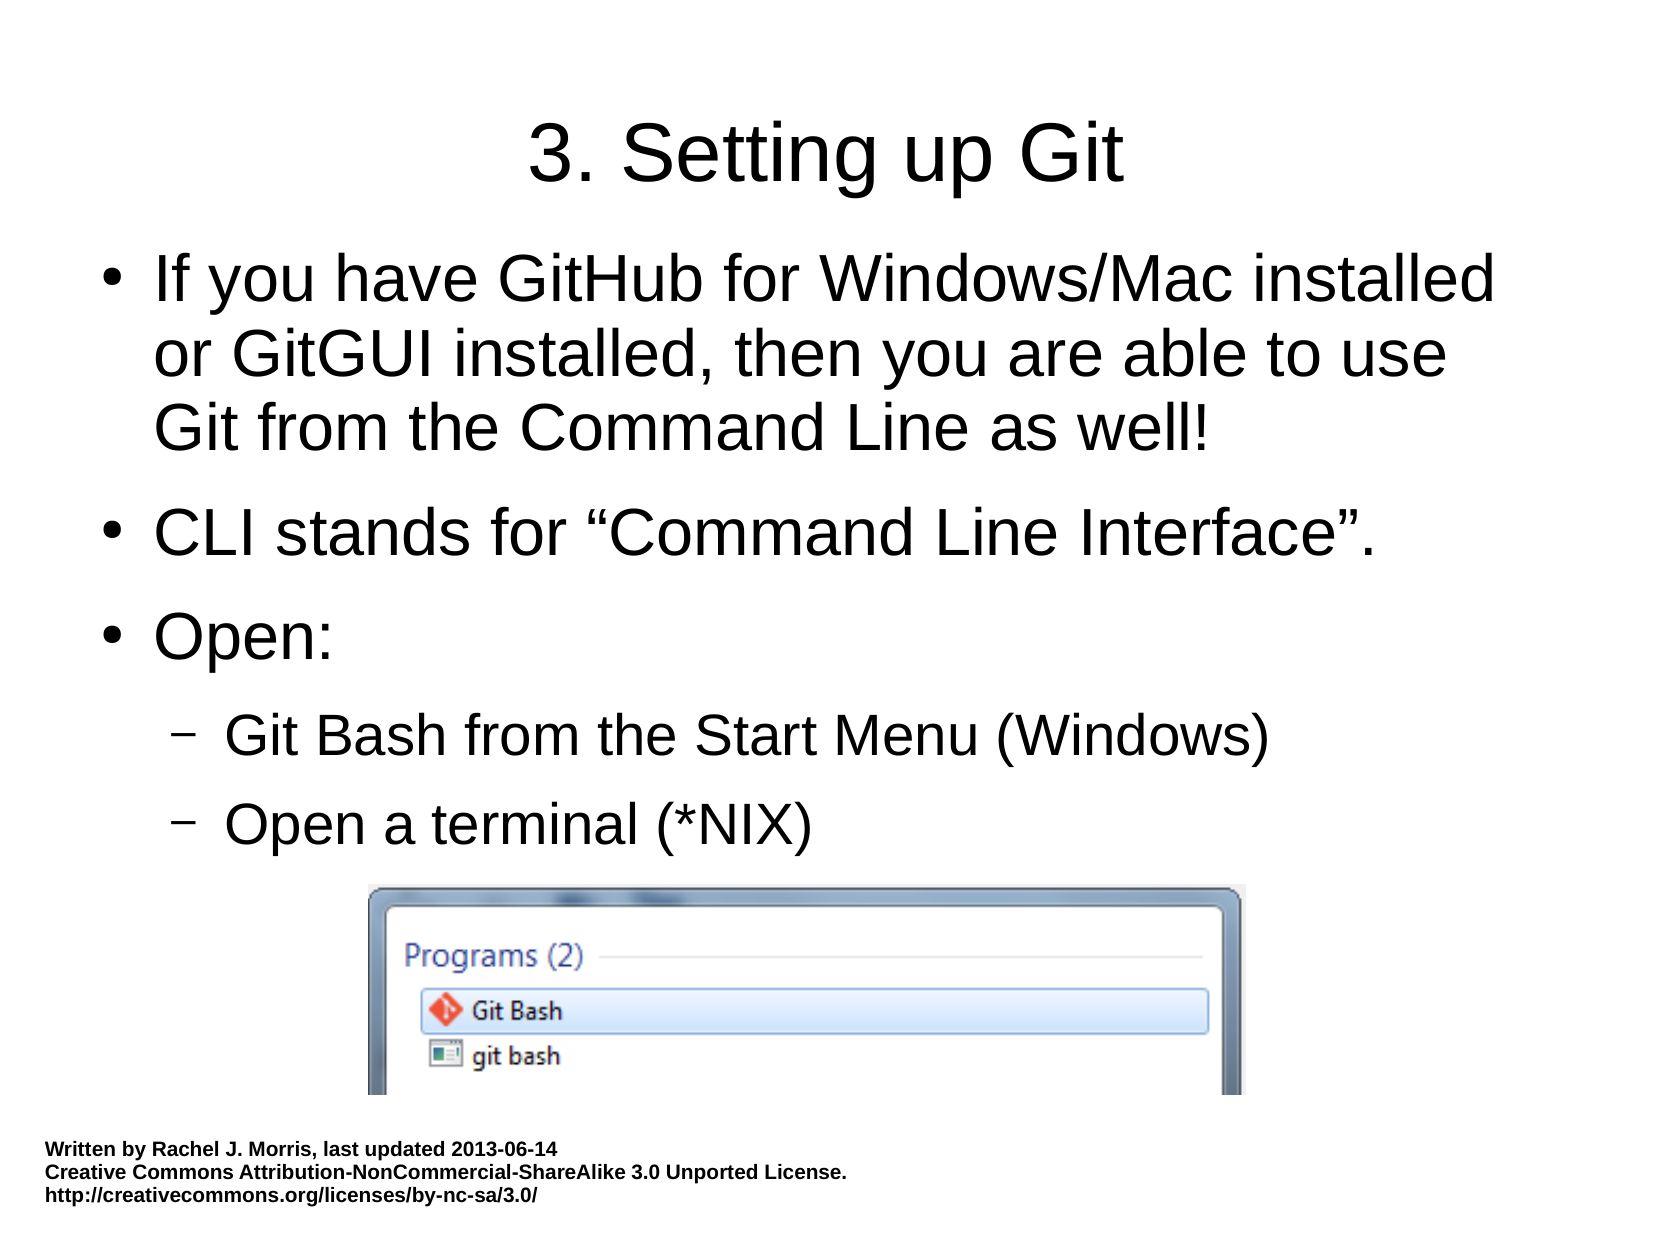

# 3. Setting up Git
If you have GitHub for Windows/Mac installed or GitGUI installed, then you are able to use Git from the Command Line as well!
CLI stands for “Command Line Interface”.
Open:
Git Bash from the Start Menu (Windows)
Open a terminal (*NIX)